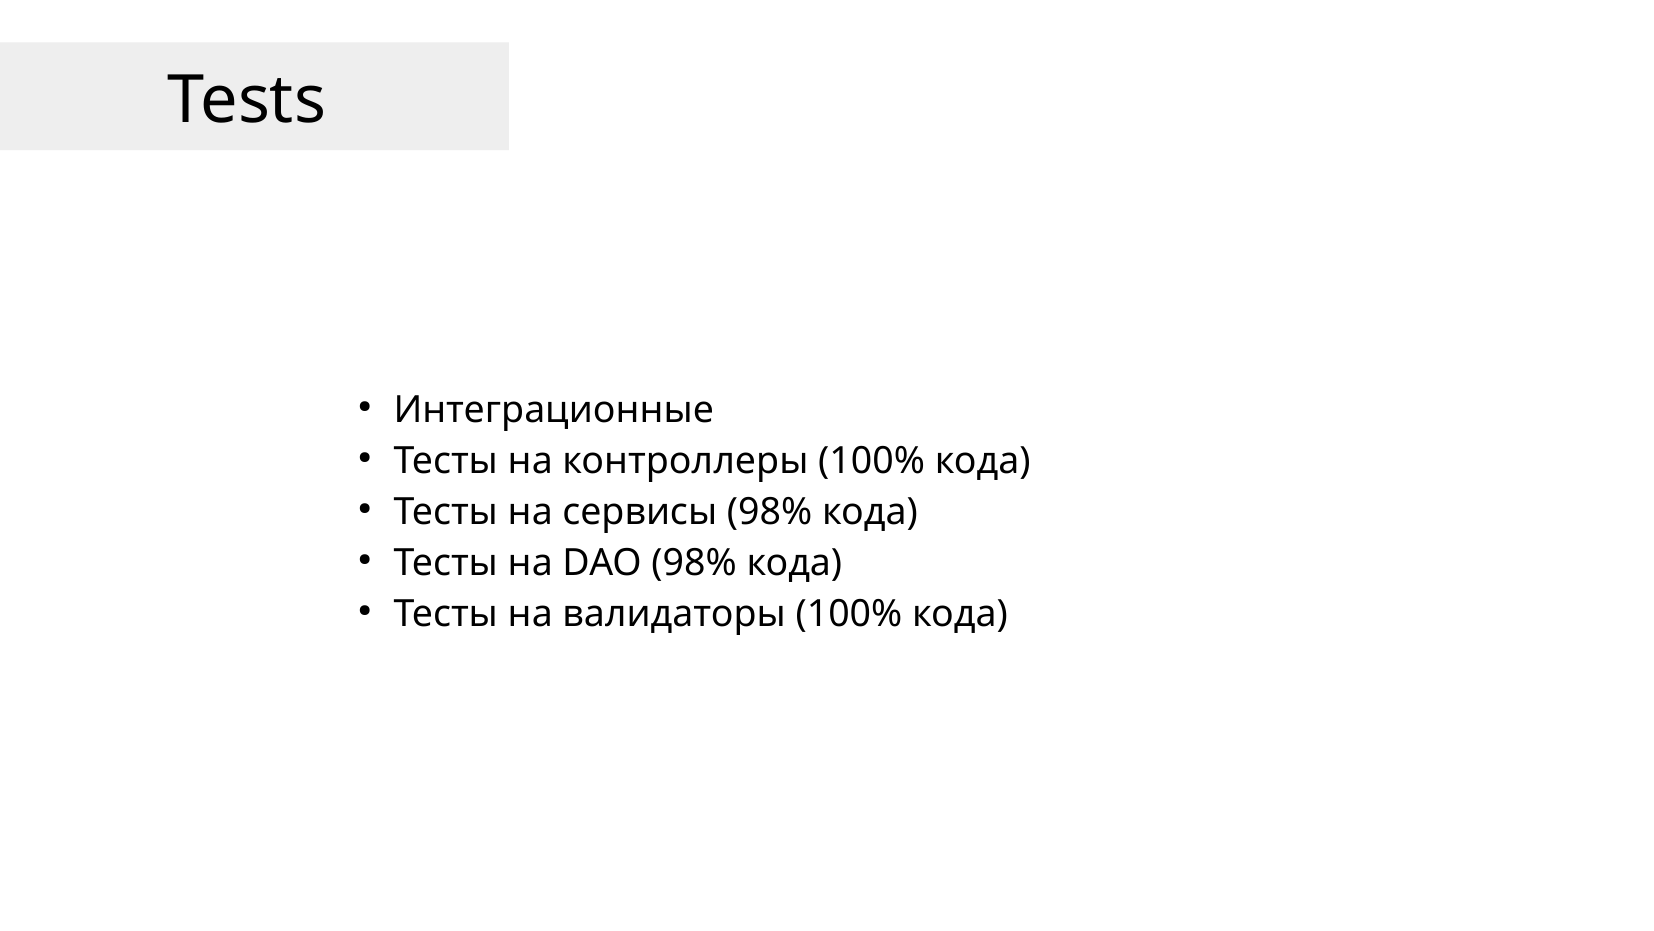

# Tests
Интеграционные
Тесты на контроллеры (100% кода)
Тесты на сервисы (98% кода)
Тесты на DAO (98% кода)
Тесты на валидаторы (100% кода)